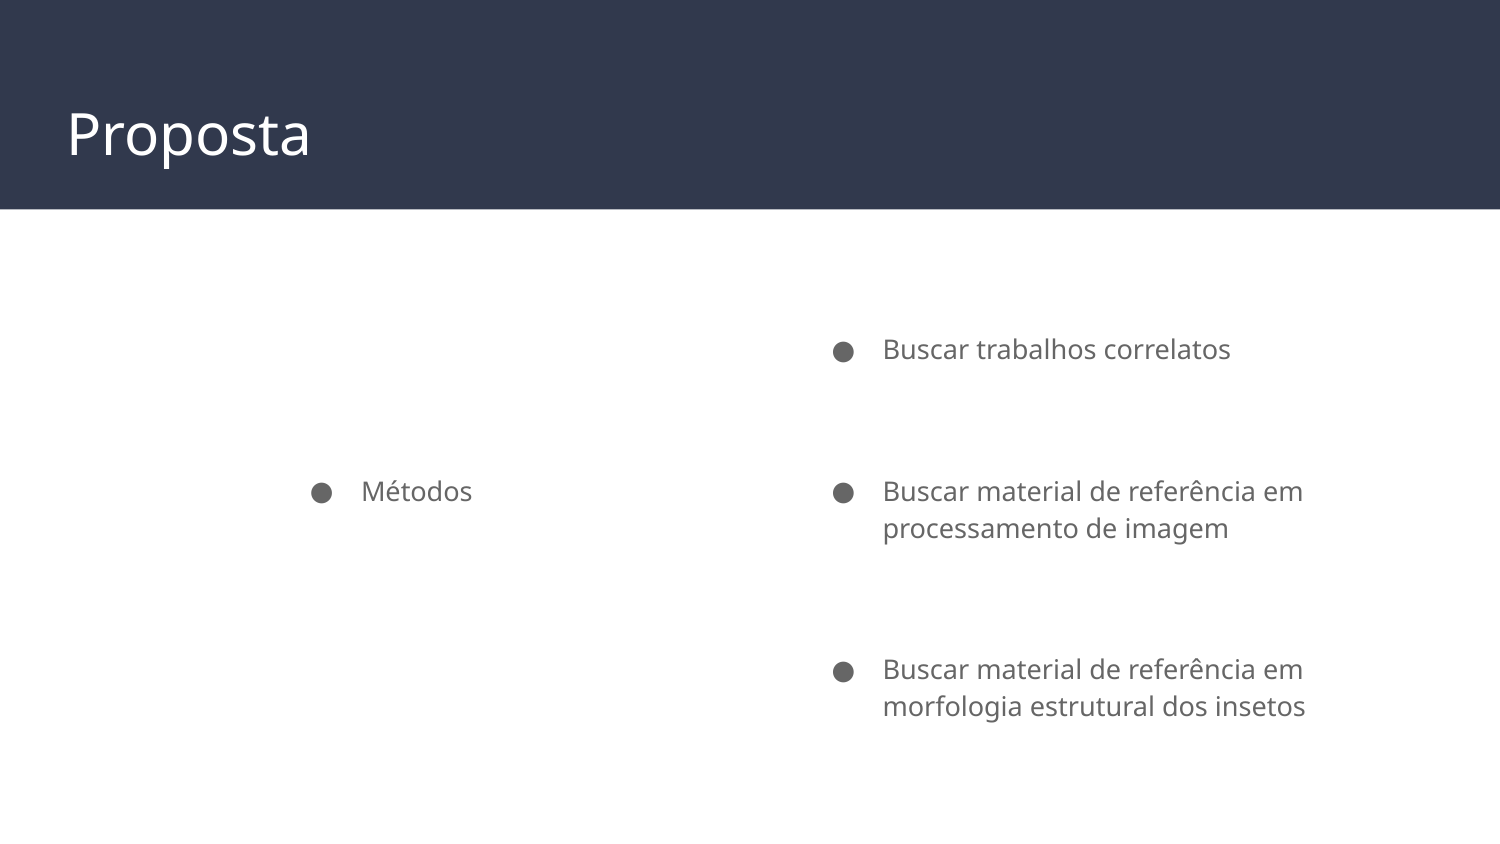

# Proposta
Métodos
Buscar trabalhos correlatos
Buscar material de referência em processamento de imagem
Buscar material de referência em morfologia estrutural dos insetos